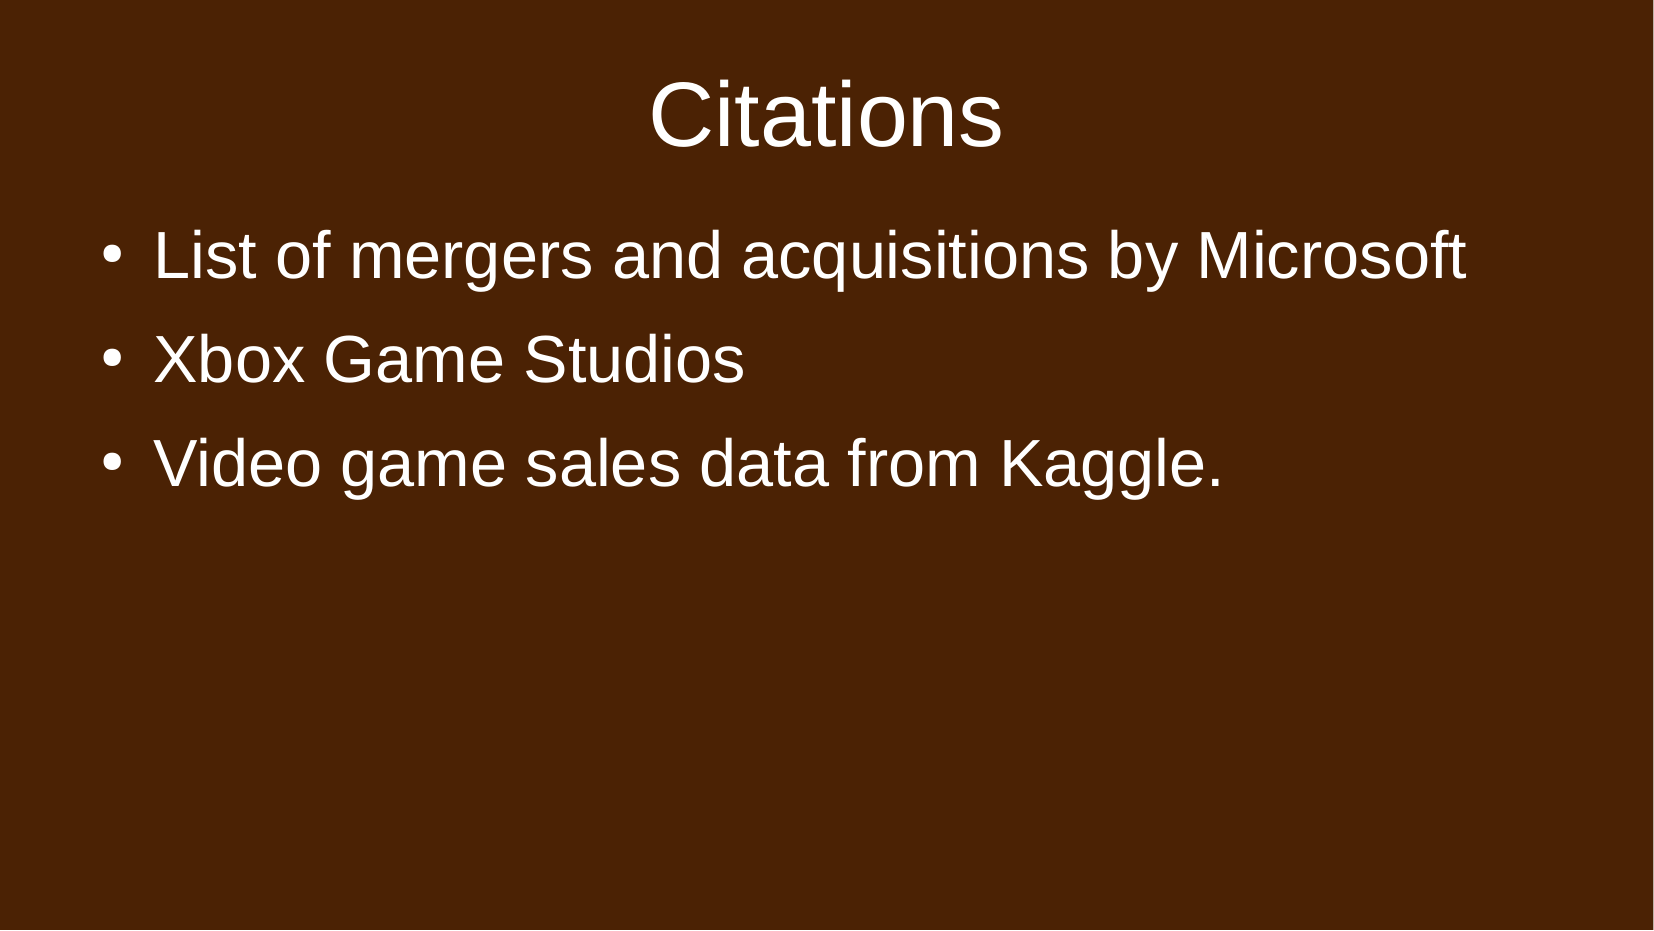

# Citations
List of mergers and acquisitions by Microsoft
Xbox Game Studios
Video game sales data from Kaggle.